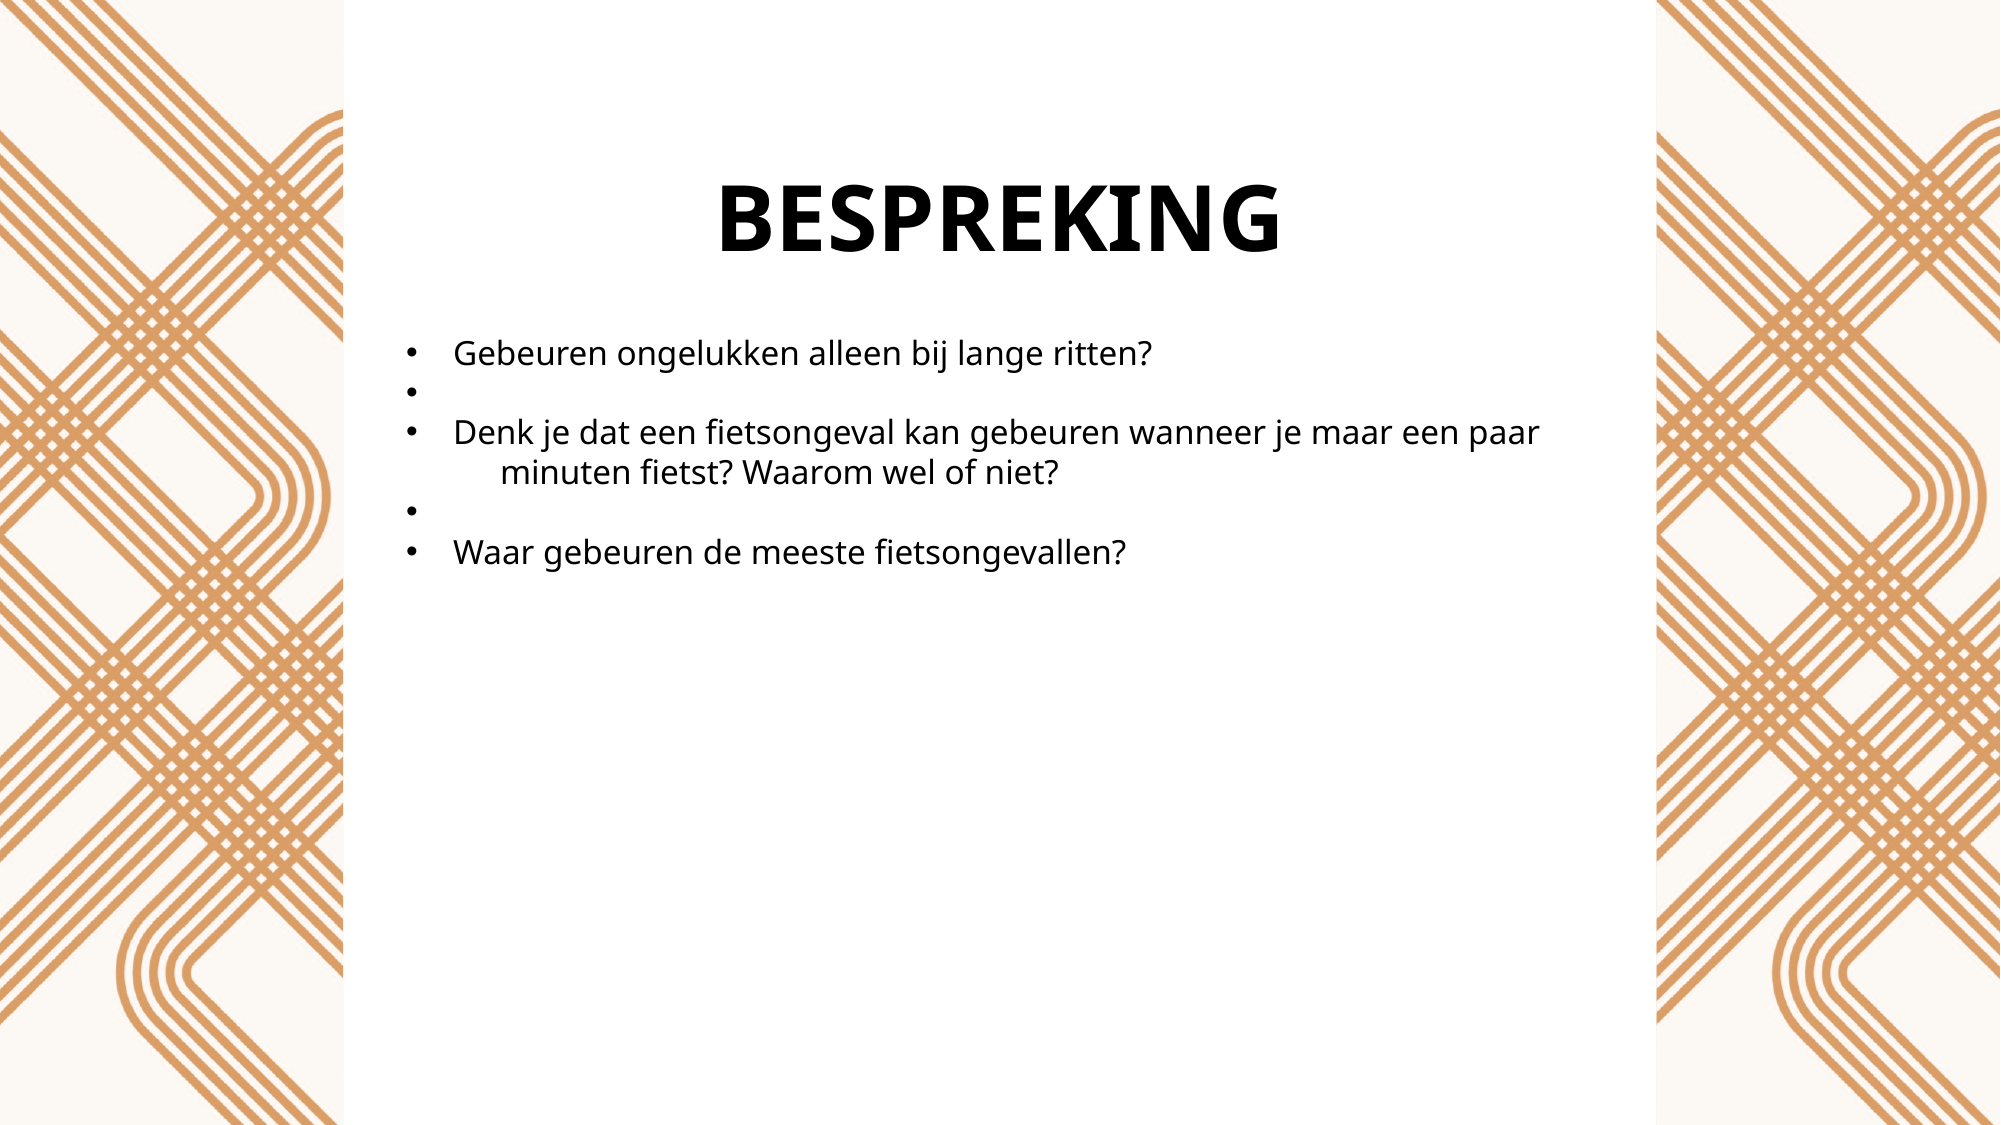

# BESPREKING
Gebeuren ongelukken alleen bij lange ritten?
Denk je dat een fietsongeval kan gebeuren wanneer je maar een paar minuten fietst? Waarom wel of niet?
Waar gebeuren de meeste fietsongevallen?